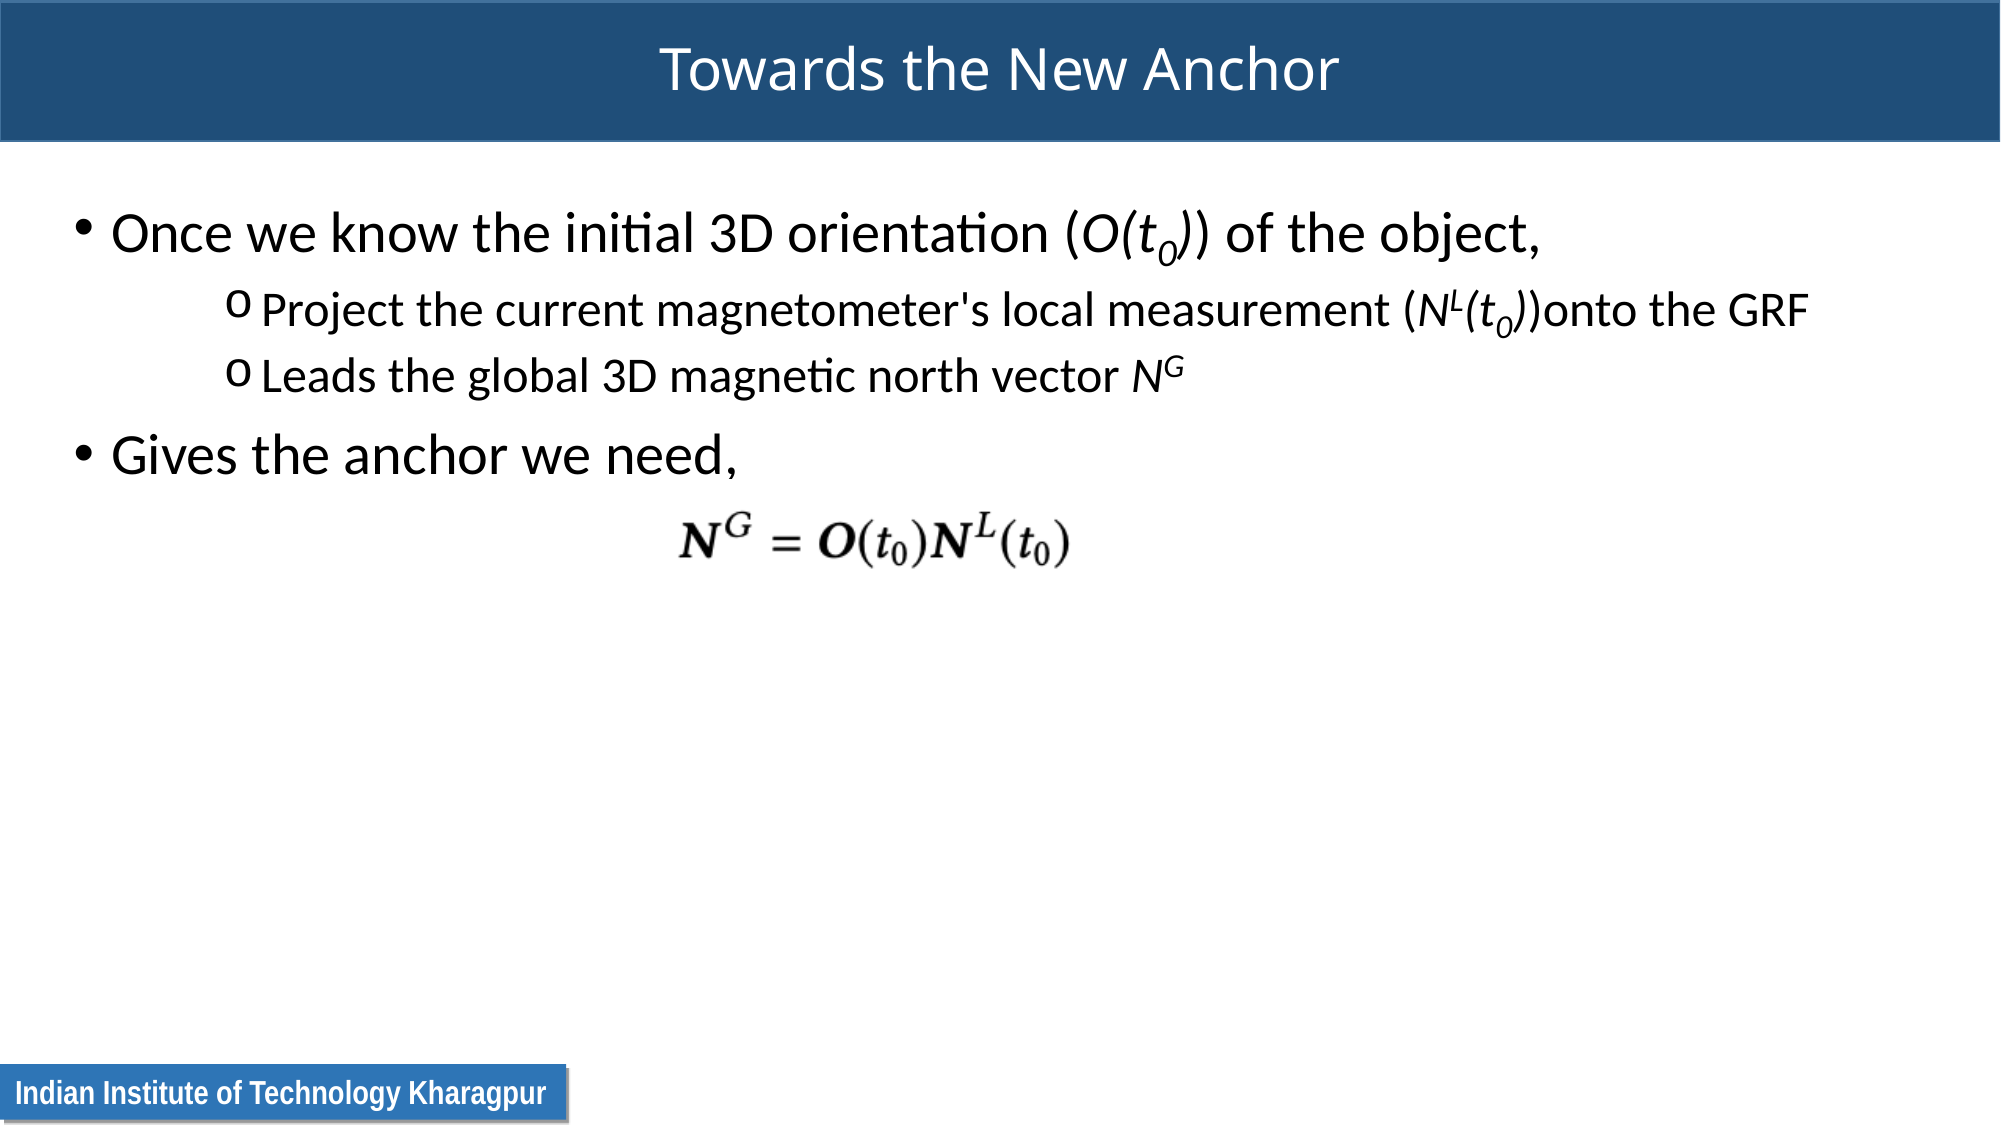

Towards the New Anchor
# Once we know the initial 3D orientation (O(t0)) of the object,
Project the current magnetometer's local measurement (NL(t0))onto the GRF
Leads the global 3D magnetic north vector NG
Gives the anchor we need,